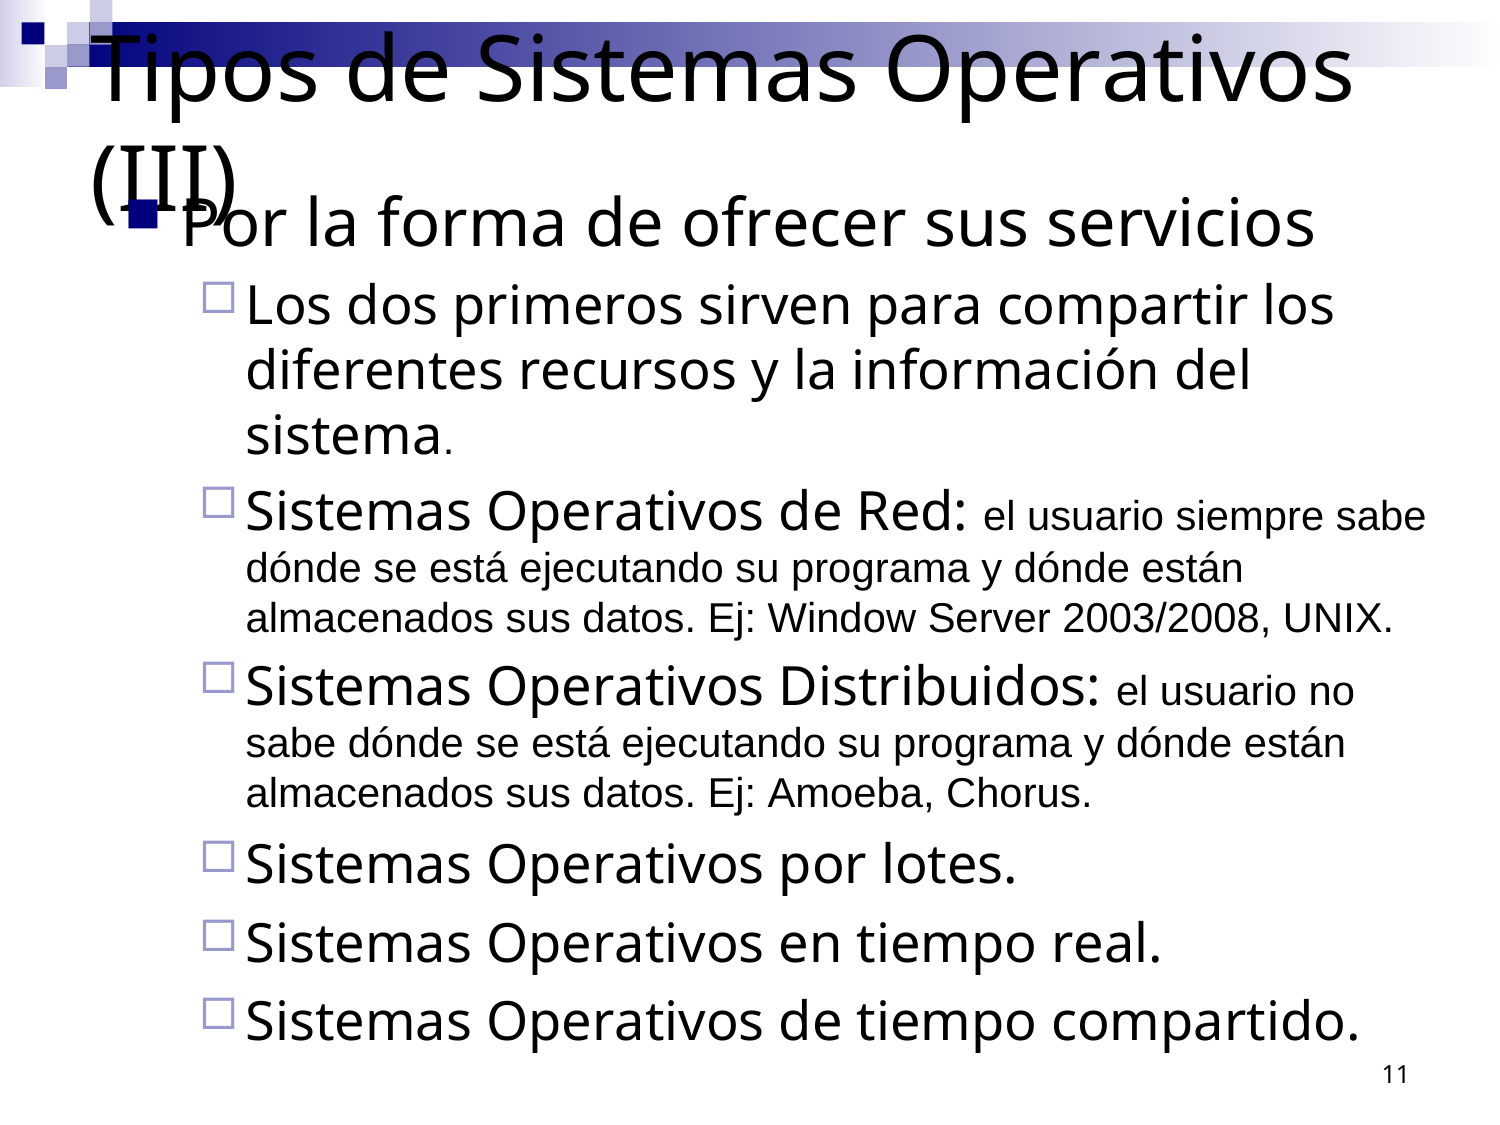

Tipos de Sistemas Operativos (III)
Por la forma de ofrecer sus servicios
Los dos primeros sirven para compartir los diferentes recursos y la información del sistema.
Sistemas Operativos de Red: el usuario siempre sabe dónde se está ejecutando su programa y dónde están almacenados sus datos. Ej: Window Server 2003/2008, UNIX.
Sistemas Operativos Distribuidos: el usuario no sabe dónde se está ejecutando su programa y dónde están almacenados sus datos. Ej: Amoeba, Chorus.
Sistemas Operativos por lotes.
Sistemas Operativos en tiempo real.
Sistemas Operativos de tiempo compartido.